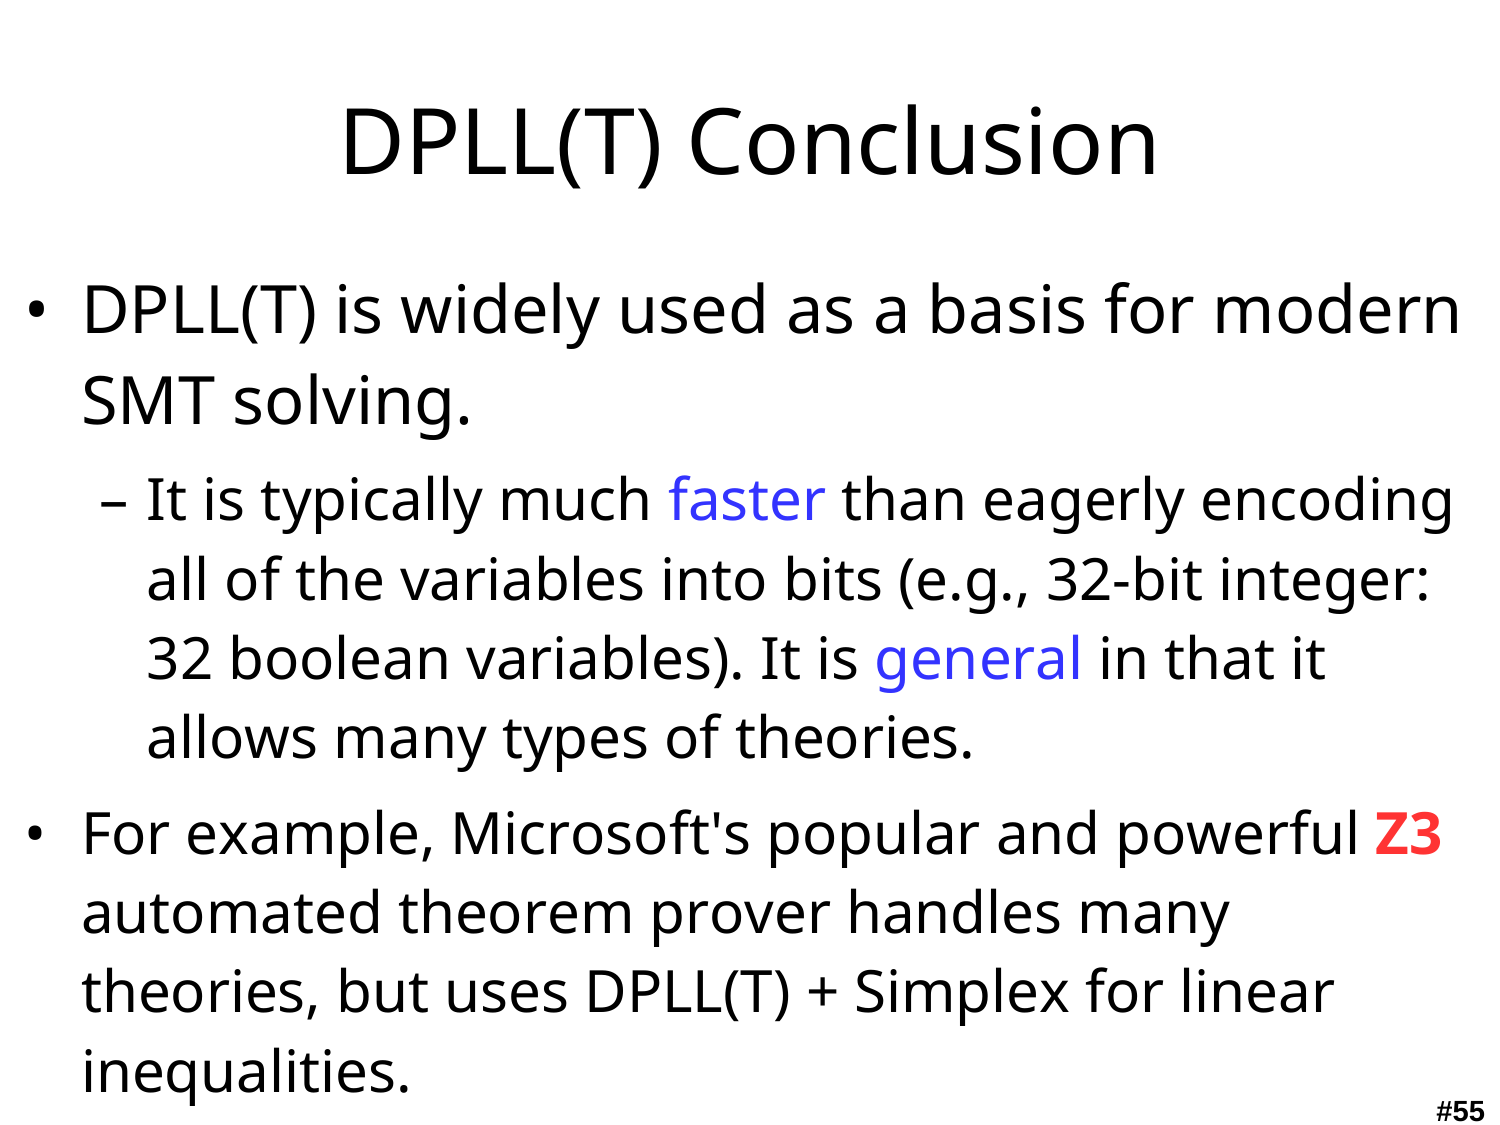

# DPLL(T) Conclusion
DPLL(T) is widely used as a basis for modern SMT solving.
It is typically much faster than eagerly encoding all of the variables into bits (e.g., 32-bit integer: 32 boolean variables). It is general in that it allows many types of theories.
For example, Microsoft's popular and powerful Z3 automated theorem prover handles many theories, but uses DPLL(T) + Simplex for linear inequalities.
“A Fast Linear-Arithmetic Solver for DPLL(T)”, 2006
55